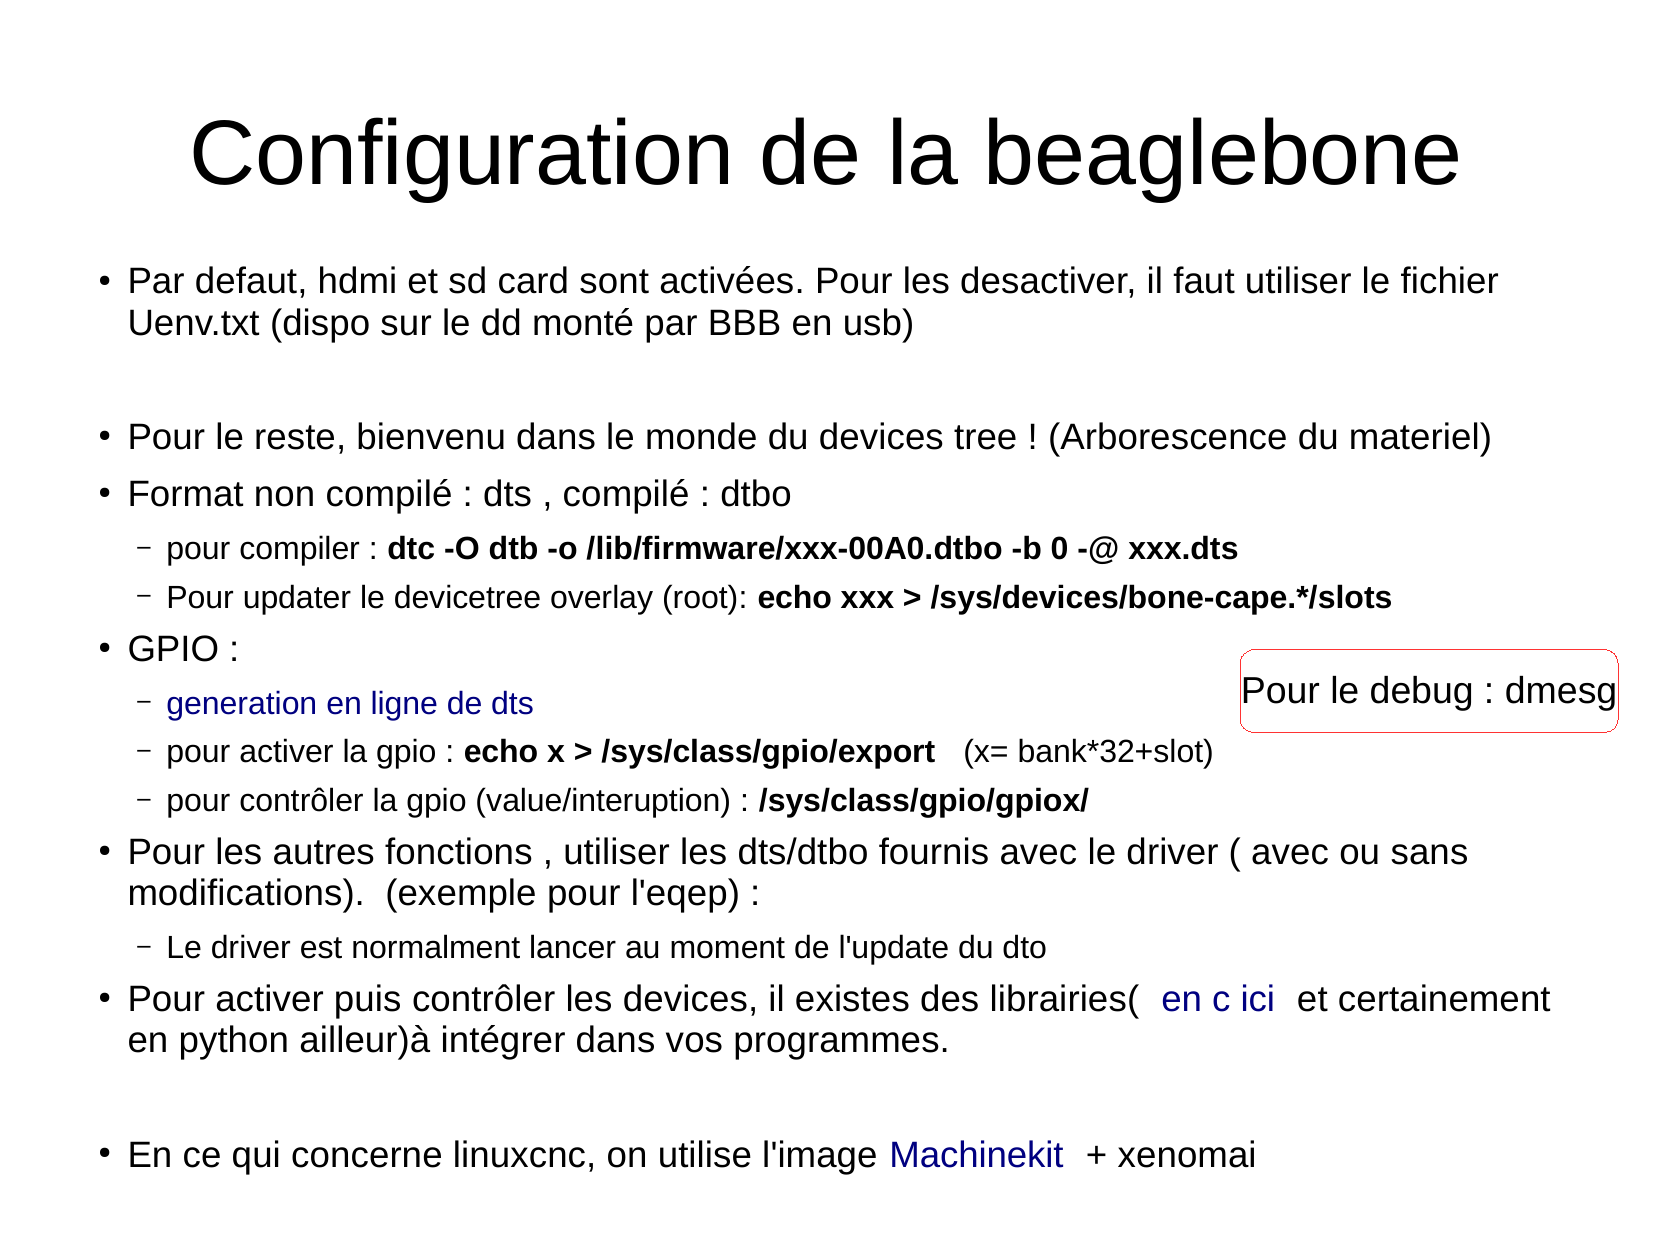

# Configuration de la beaglebone
Par defaut, hdmi et sd card sont activées. Pour les desactiver, il faut utiliser le fichier Uenv.txt (dispo sur le dd monté par BBB en usb)
Pour le reste, bienvenu dans le monde du devices tree ! (Arborescence du materiel)
Format non compilé : dts , compilé : dtbo
pour compiler : dtc -O dtb -o /lib/firmware/xxx-00A0.dtbo -b 0 -@ xxx.dts
Pour updater le devicetree overlay (root): echo xxx > /sys/devices/bone-cape.*/slots
GPIO :
generation en ligne de dts
pour activer la gpio : echo x > /sys/class/gpio/export (x= bank*32+slot)
pour contrôler la gpio (value/interuption) : /sys/class/gpio/gpiox/
Pour les autres fonctions , utiliser les dts/dtbo fournis avec le driver ( avec ou sans modifications). (exemple pour l'eqep) :
Le driver est normalment lancer au moment de l'update du dto
Pour activer puis contrôler les devices, il existes des librairies( en c ici et certainement en python ailleur)à intégrer dans vos programmes.
En ce qui concerne linuxcnc, on utilise l'image Machinekit + xenomai
Pour le debug : dmesg